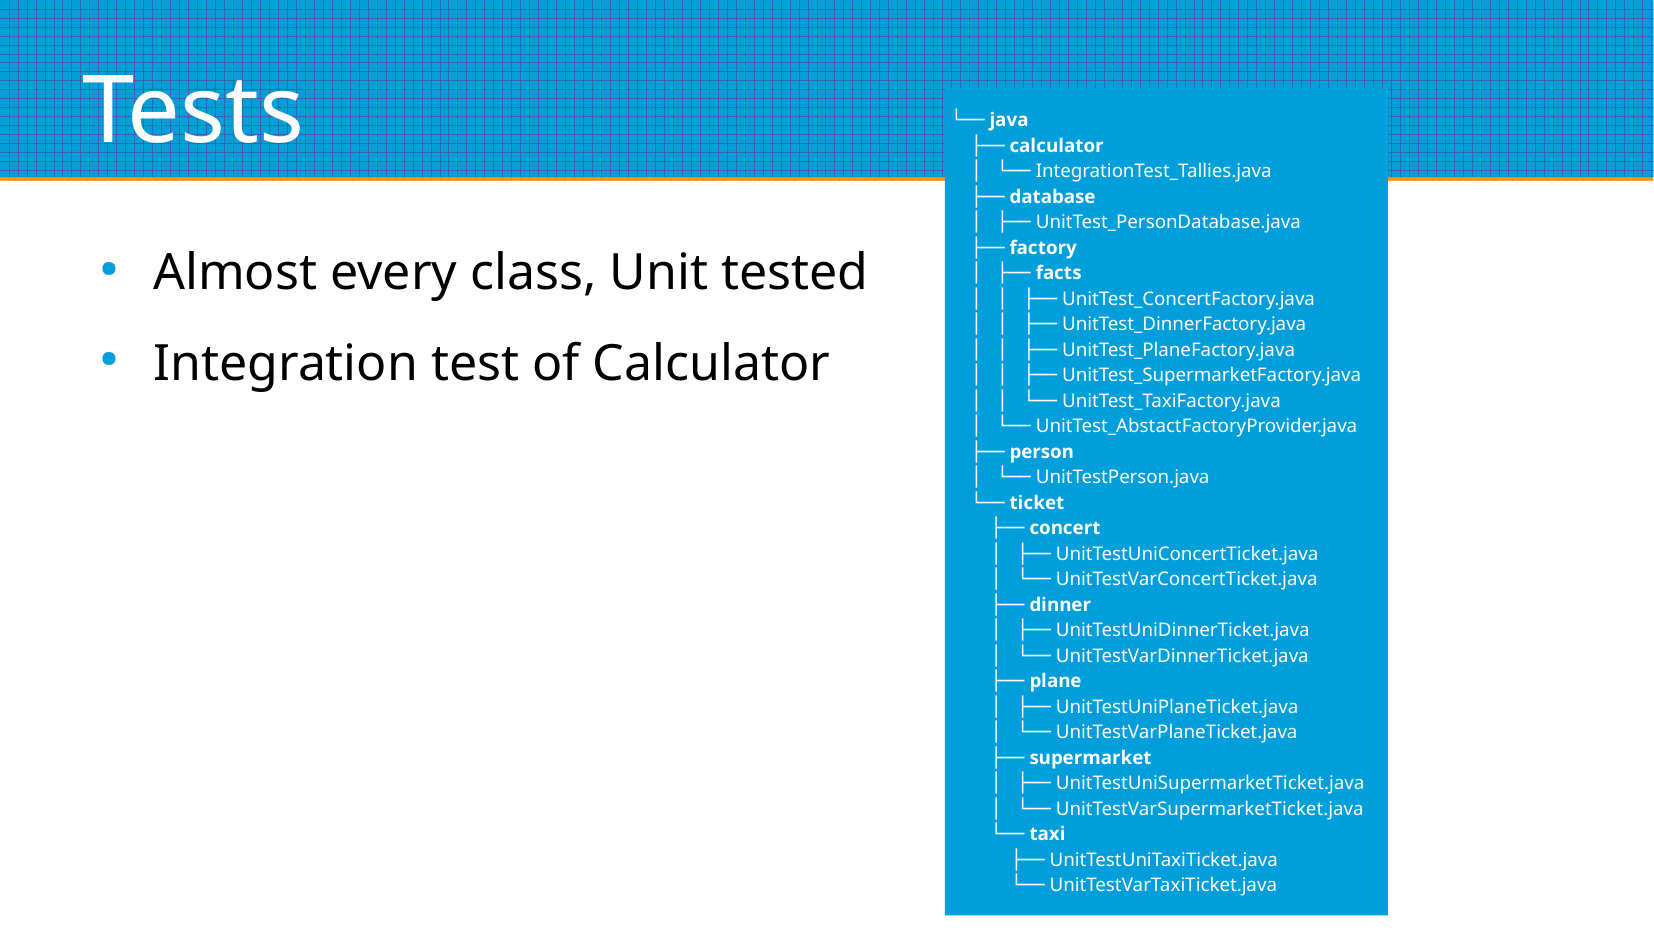

# Tests
└── java
 ├── calculator
 │   └── IntegrationTest_Tallies.java
 ├── database
 │   ├── UnitTest_PersonDatabase.java
 ├── factory
 │   ├── facts
 │   │   ├── UnitTest_ConcertFactory.java
 │   │   ├── UnitTest_DinnerFactory.java
 │   │   ├── UnitTest_PlaneFactory.java
 │   │   ├── UnitTest_SupermarketFactory.java
 │   │   └── UnitTest_TaxiFactory.java
 │   └── UnitTest_AbstactFactoryProvider.java
 ├── person
 │   └── UnitTestPerson.java
 └── ticket
 ├── concert
 │   ├── UnitTestUniConcertTicket.java
 │   └── UnitTestVarConcertTicket.java
 ├── dinner
 │   ├── UnitTestUniDinnerTicket.java
 │   └── UnitTestVarDinnerTicket.java
 ├── plane
 │   ├── UnitTestUniPlaneTicket.java
 │   └── UnitTestVarPlaneTicket.java
 ├── supermarket
 │   ├── UnitTestUniSupermarketTicket.java
 │   └── UnitTestVarSupermarketTicket.java
 └── taxi
 ├── UnitTestUniTaxiTicket.java
 └── UnitTestVarTaxiTicket.java
Almost every class, Unit tested
Integration test of Calculator